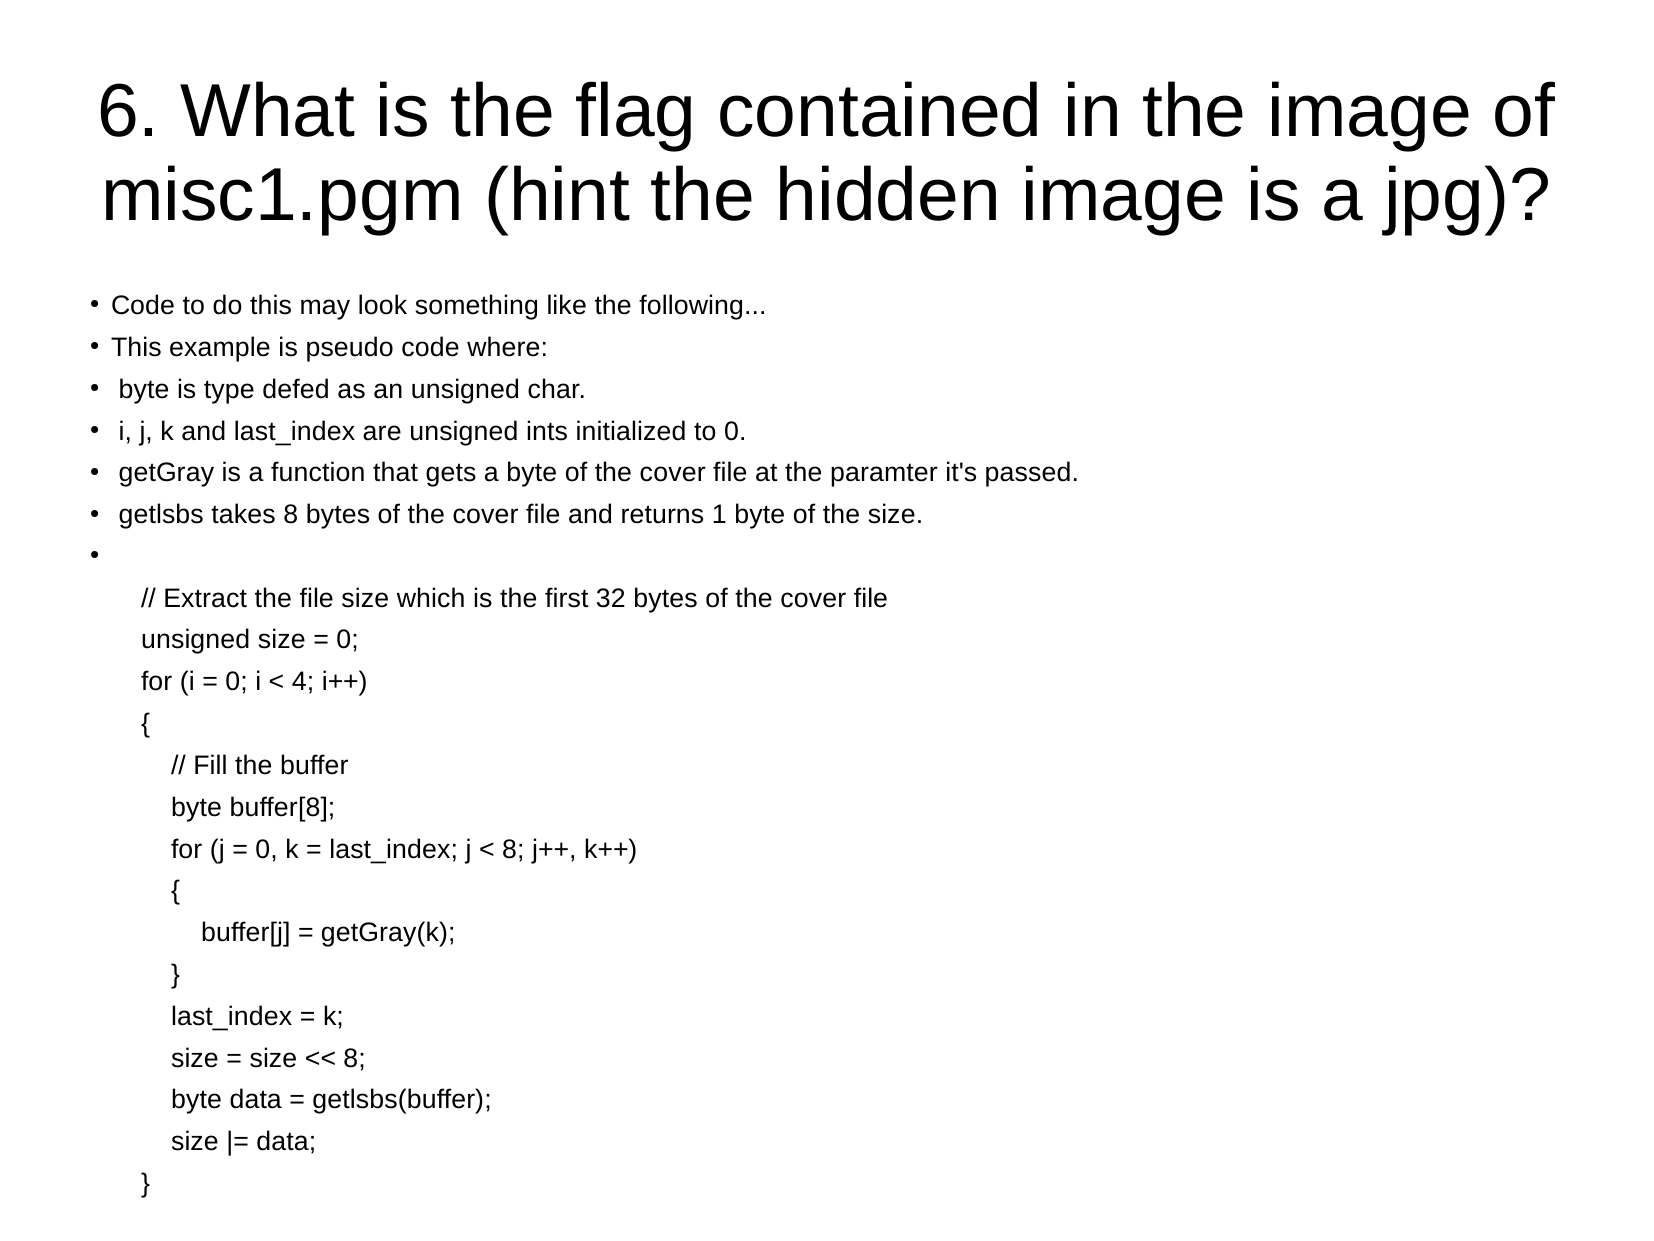

# 6. What is the flag contained in the image of misc1.pgm (hint the hidden image is a jpg)?
Code to do this may look something like the following...
This example is pseudo code where:
 byte is type defed as an unsigned char.
 i, j, k and last_index are unsigned ints initialized to 0.
 getGray is a function that gets a byte of the cover file at the paramter it's passed.
 getlsbs takes 8 bytes of the cover file and returns 1 byte of the size.
 // Extract the file size which is the first 32 bytes of the cover file
 unsigned size = 0;
 for (i = 0; i < 4; i++)
 {
 // Fill the buffer
 byte buffer[8];
 for (j = 0, k = last_index; j < 8; j++, k++)
 {
 buffer[j] = getGray(k);
 }
 last_index = k;
 size = size << 8;
 byte data = getlsbs(buffer);
 size |= data;
 }